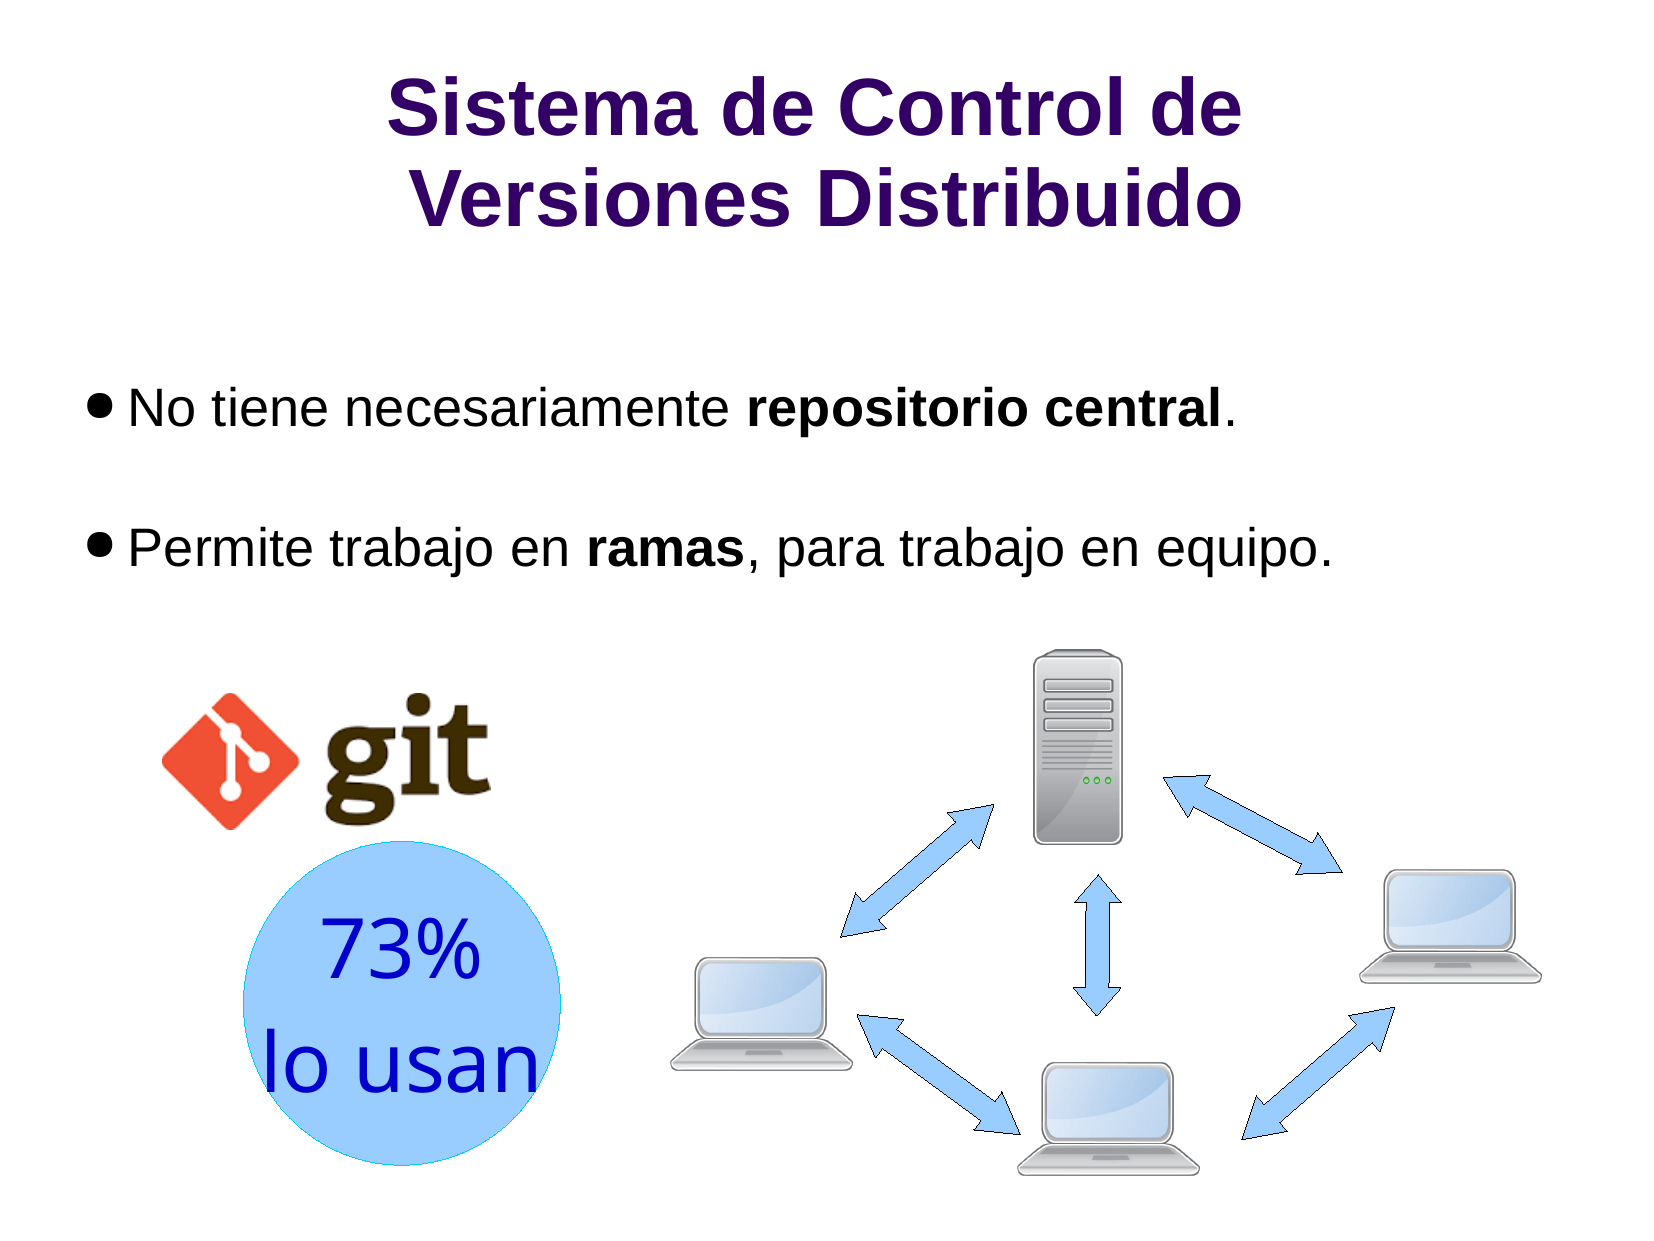

# Sistema de Control de Versiones Distribuido
No tiene necesariamente repositorio central.
Permite trabajo en ramas, para trabajo en equipo.
73%
lo usan